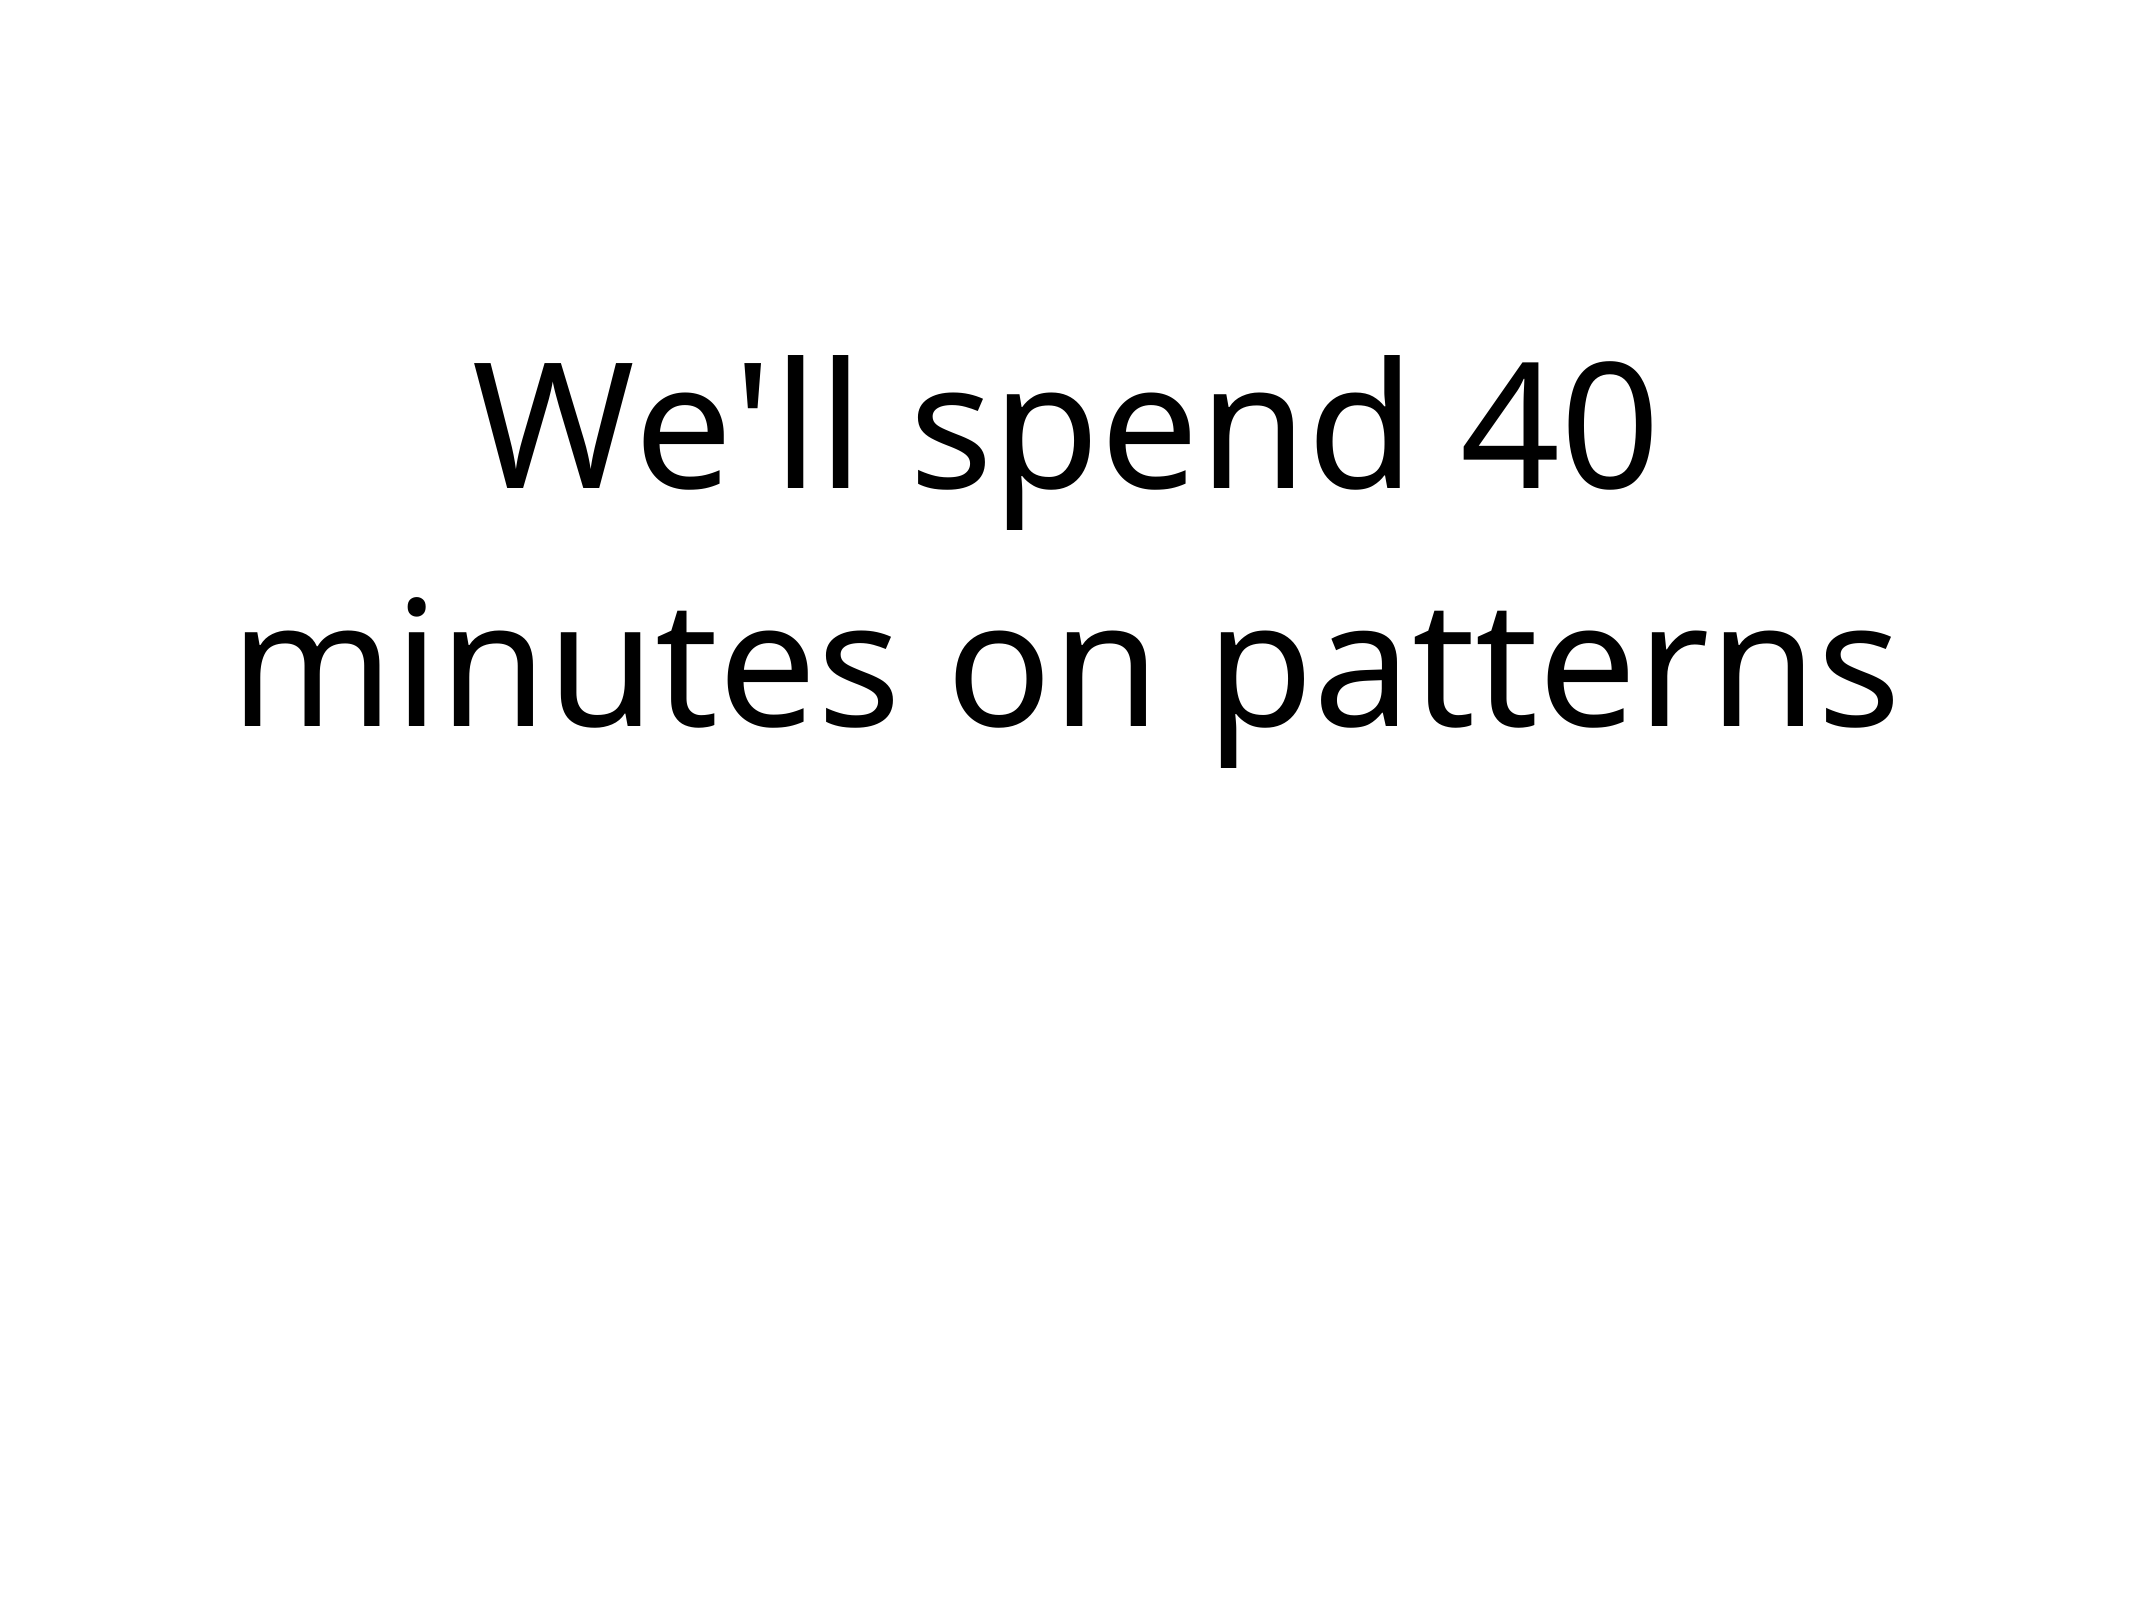

# We'll spend 40 minutes on patterns